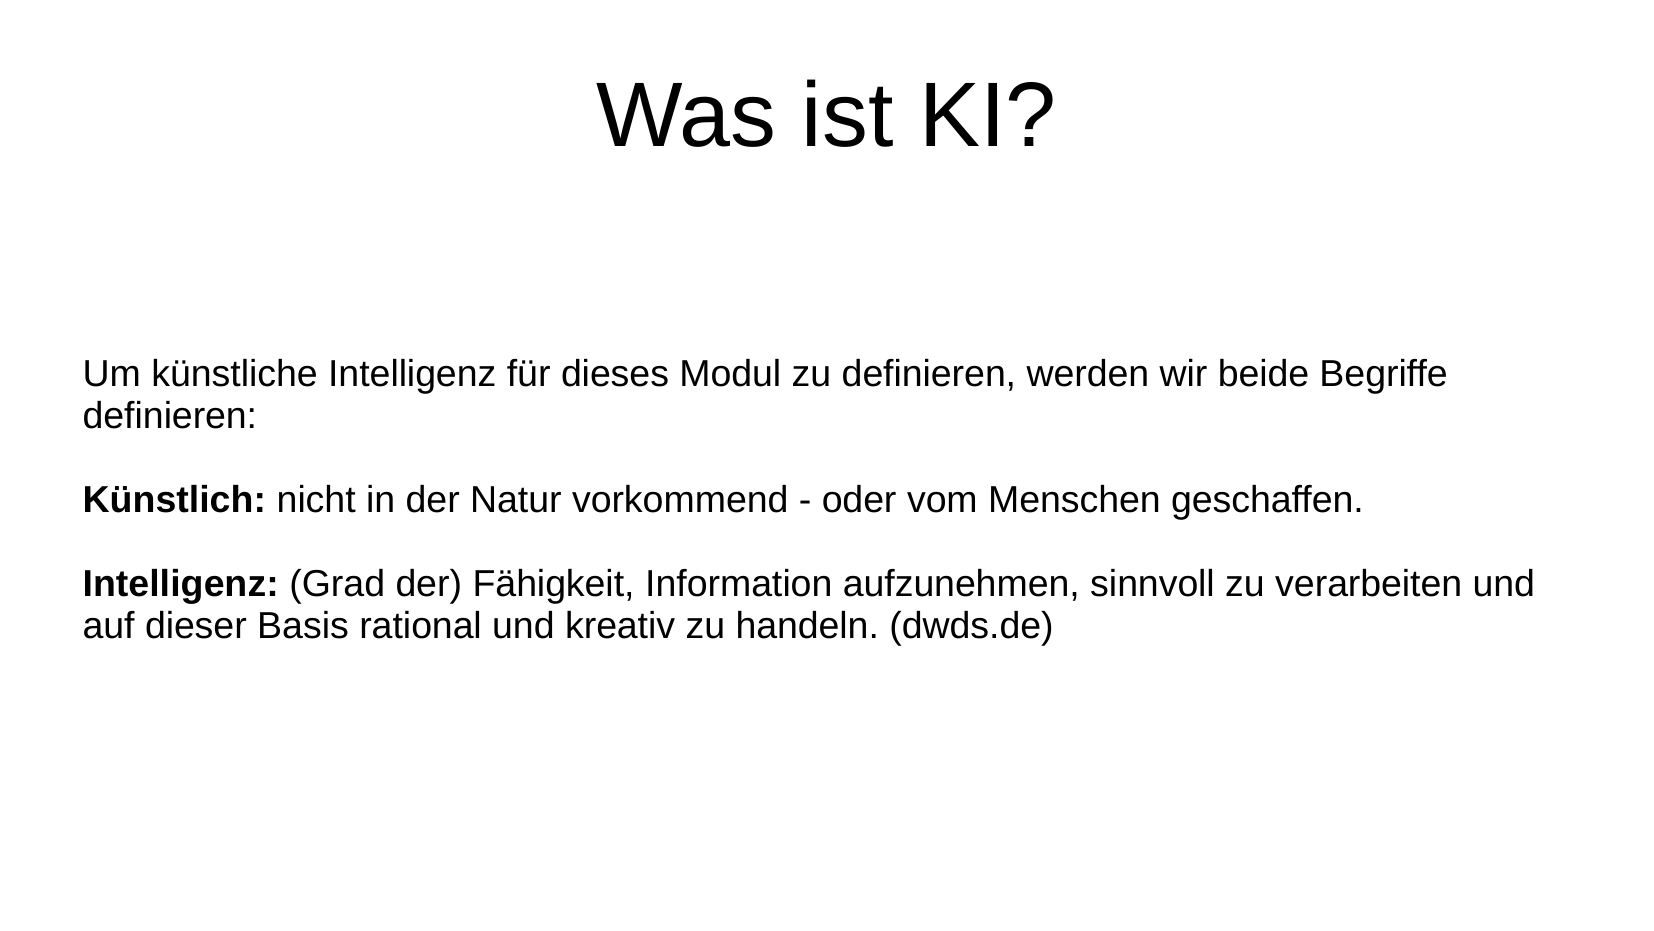

# Was ist KI?
Um künstliche Intelligenz für dieses Modul zu definieren, werden wir beide Begriffe definieren:
Künstlich: nicht in der Natur vorkommend - oder vom Menschen geschaffen.
Intelligenz: (Grad der) Fähigkeit, Information aufzunehmen, sinnvoll zu verarbeiten und auf dieser Basis rational und kreativ zu handeln. (dwds.de)